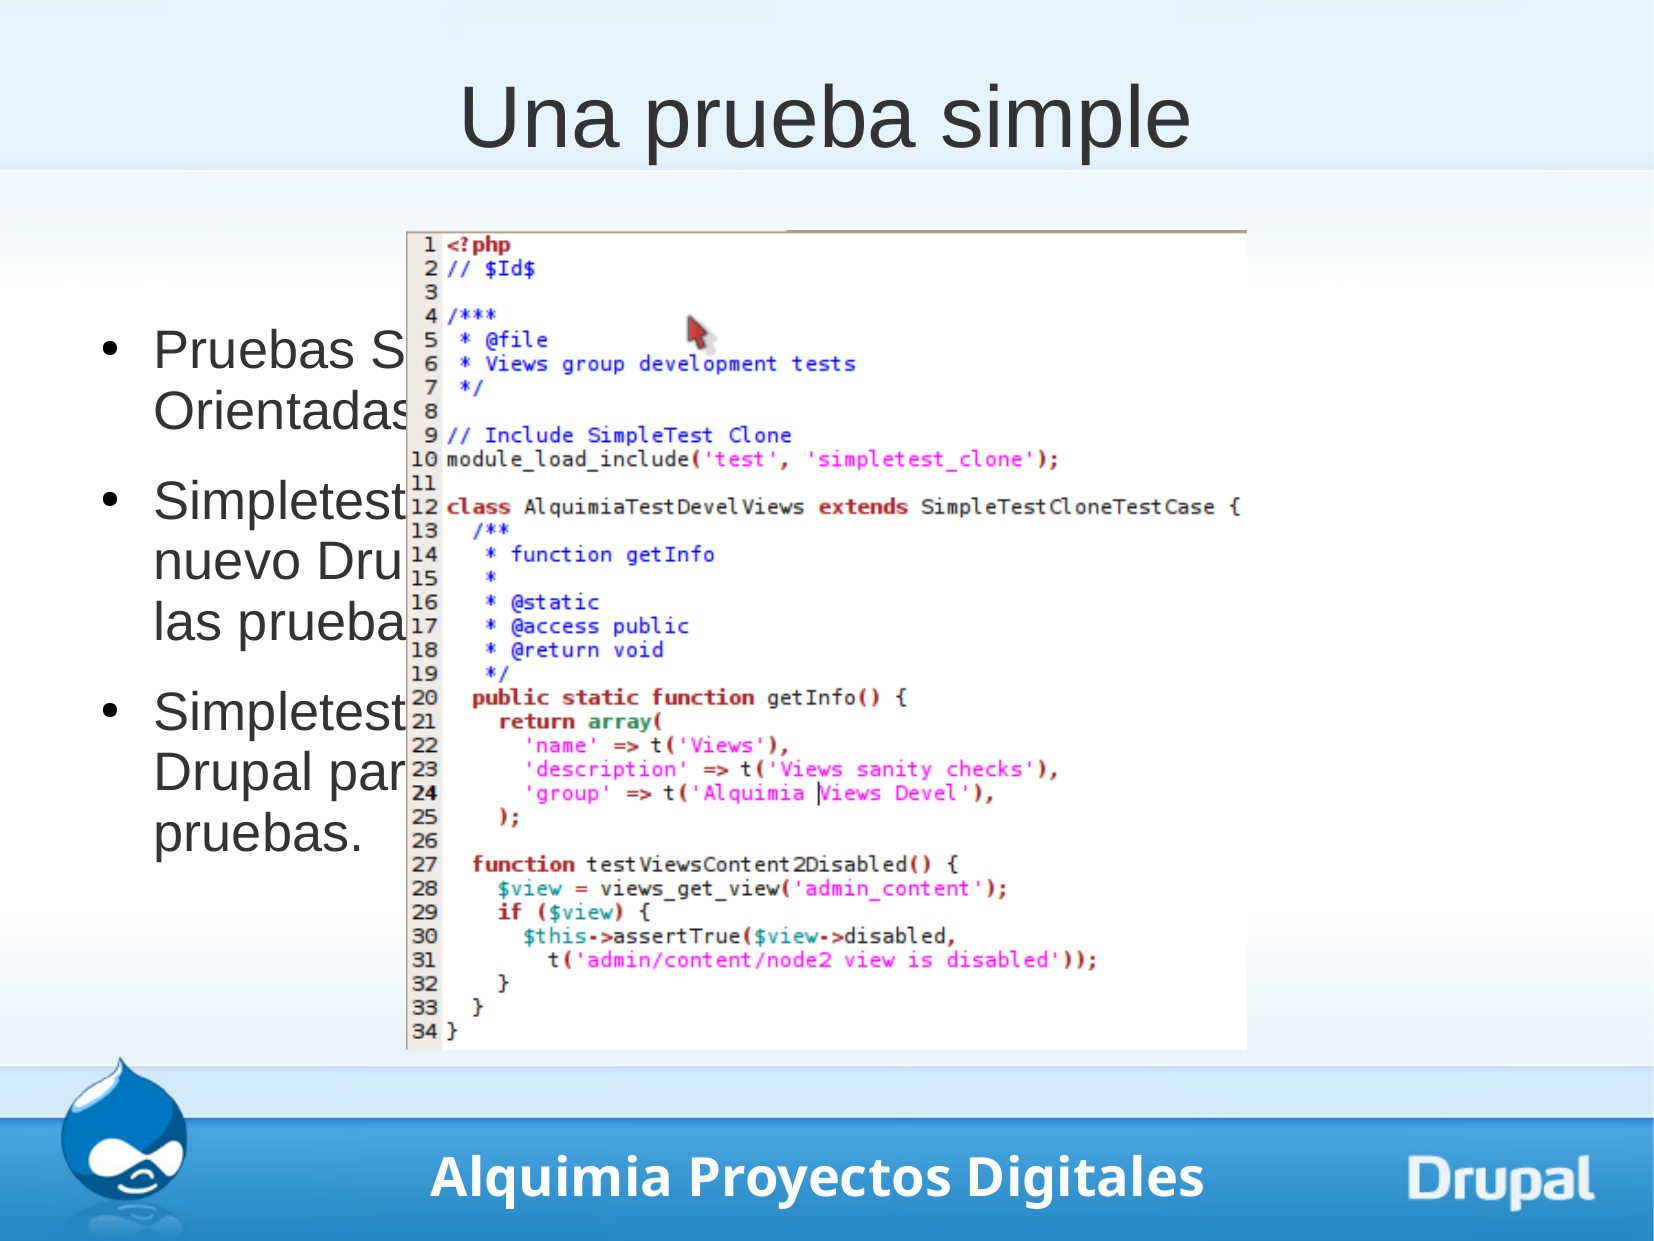

# Una prueba simple
Pruebas Simpletest Orientadas a Objetos
Simpletest “instala” un nuevo Drupal para hacer las pruebas.
SimpletestClone clona tu Drupal para ejecutar las pruebas.
Alquimia Proyectos Digitales